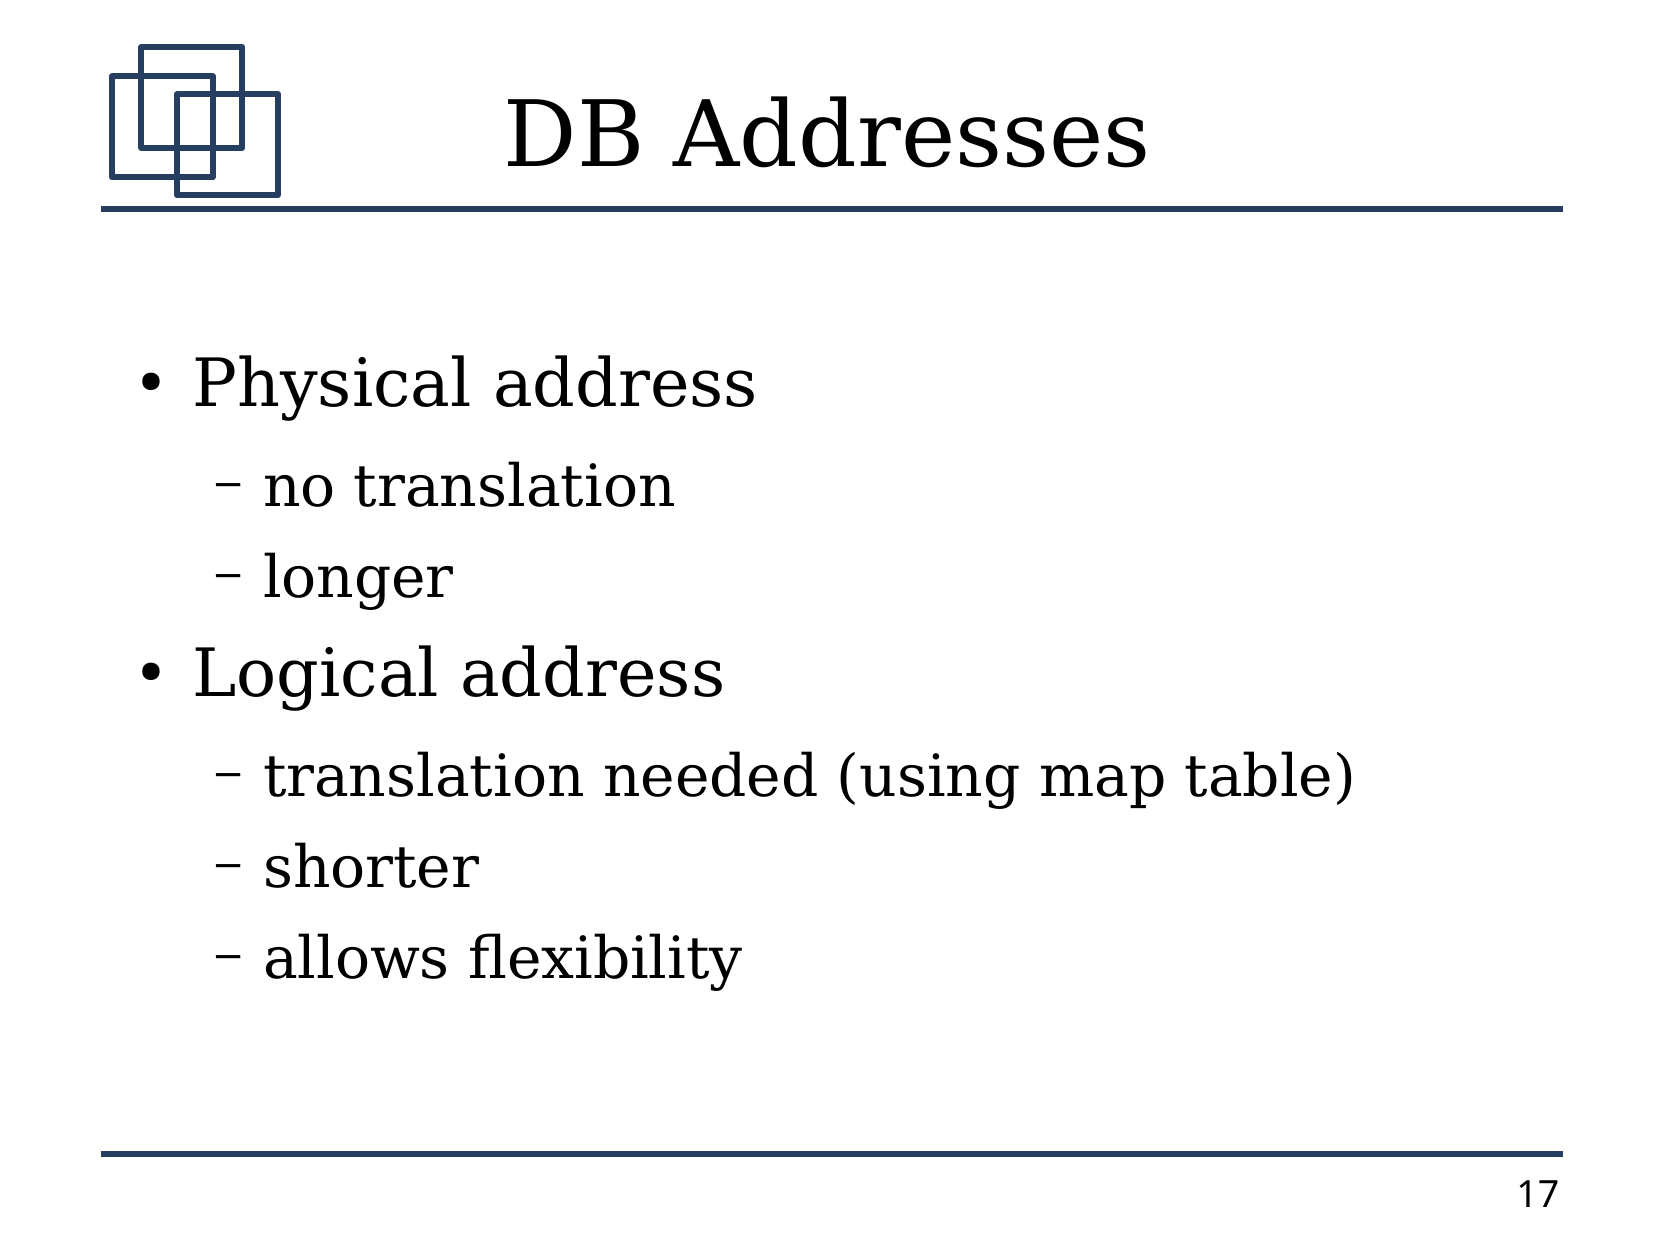

# DB Addresses
Physical address
no translation
longer
Logical address
translation needed (using map table)
shorter
allows flexibility